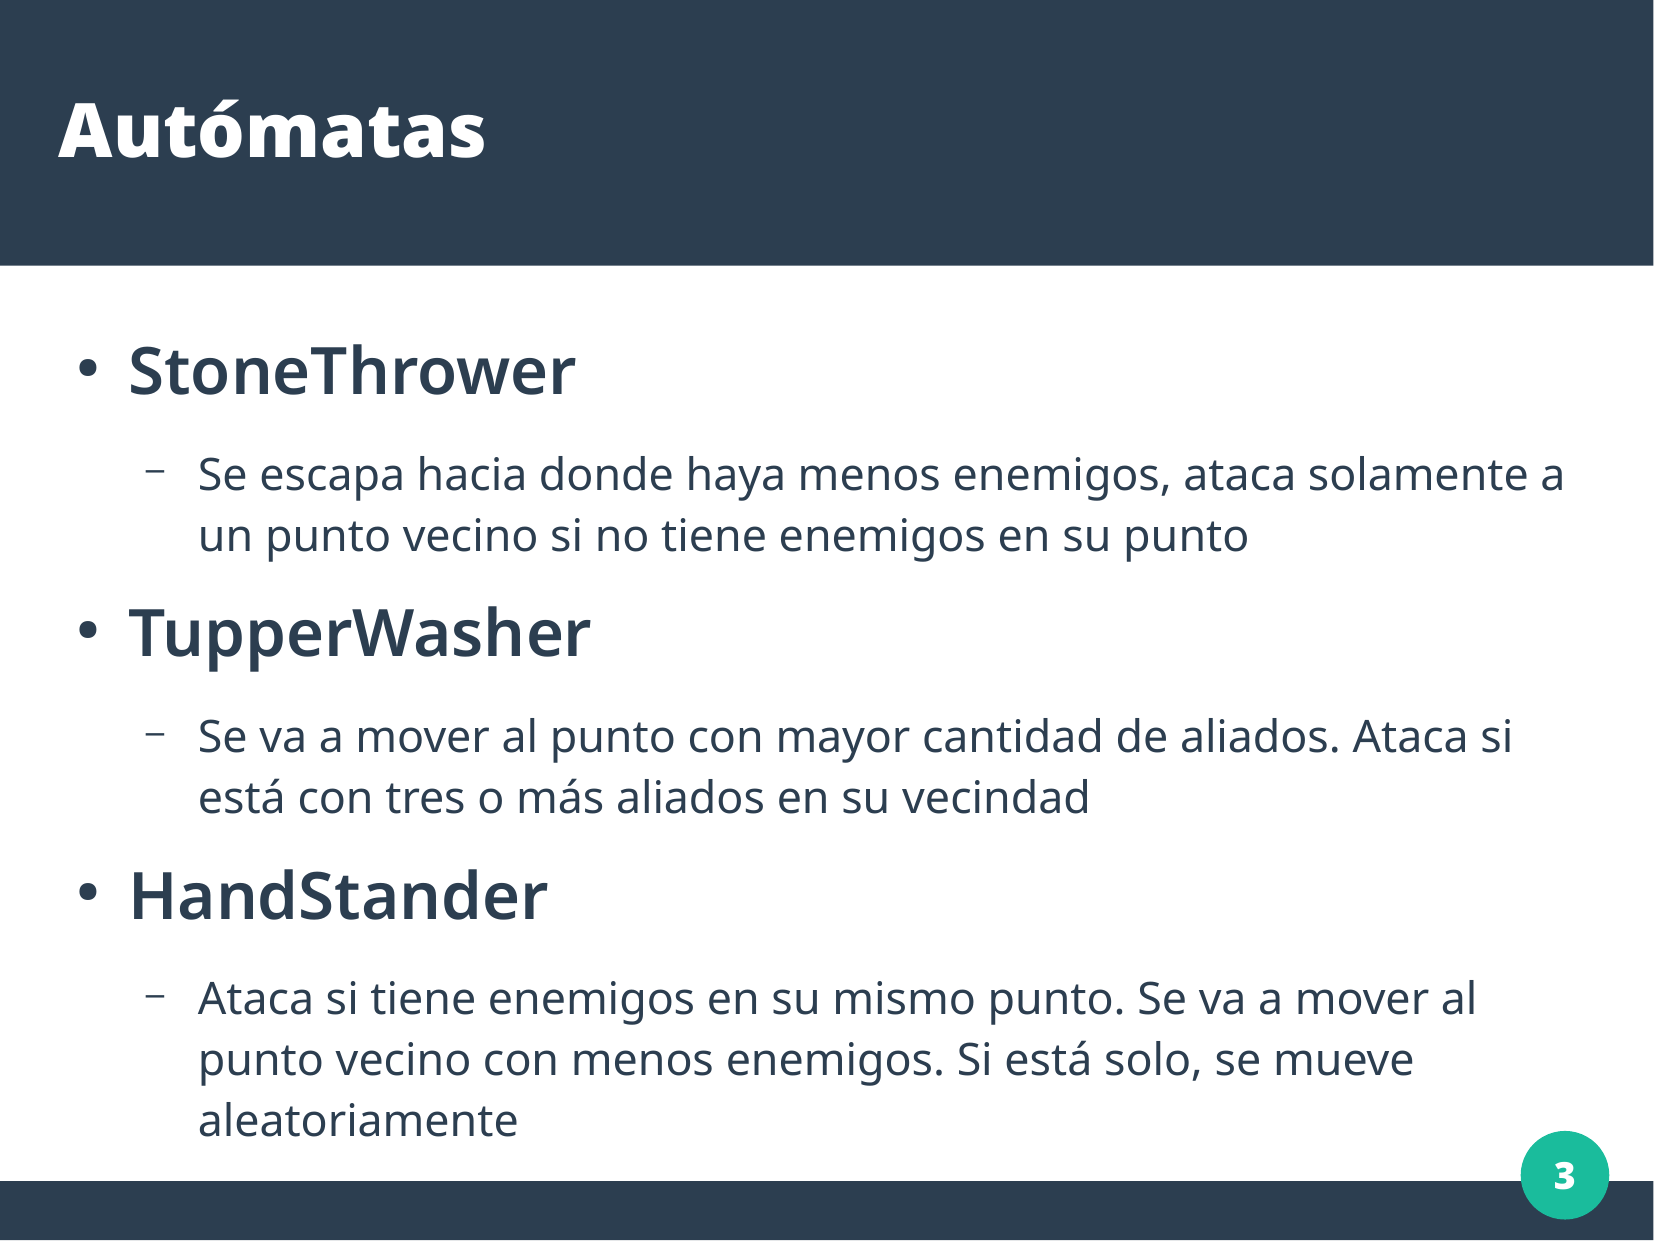

# Autómatas
StoneThrower
Se escapa hacia donde haya menos enemigos, ataca solamente a un punto vecino si no tiene enemigos en su punto
TupperWasher
Se va a mover al punto con mayor cantidad de aliados. Ataca si está con tres o más aliados en su vecindad
HandStander
Ataca si tiene enemigos en su mismo punto. Se va a mover al punto vecino con menos enemigos. Si está solo, se mueve aleatoriamente
3